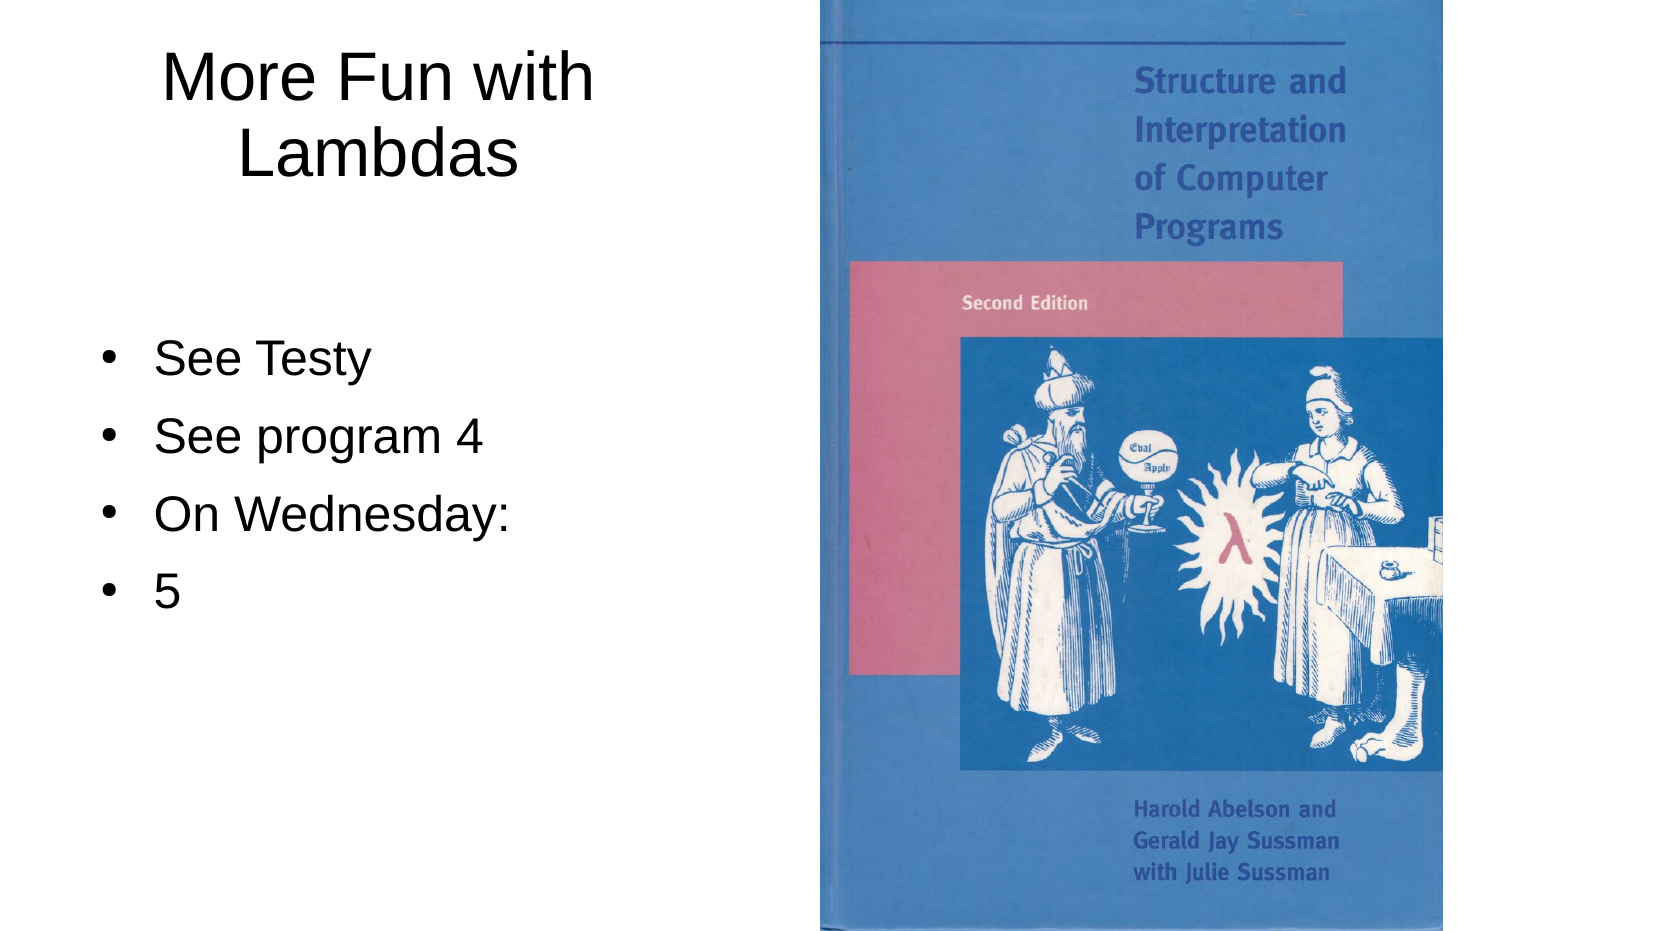

# More Fun with Lambdas
See Testy
See program 4
On Wednesday:
5